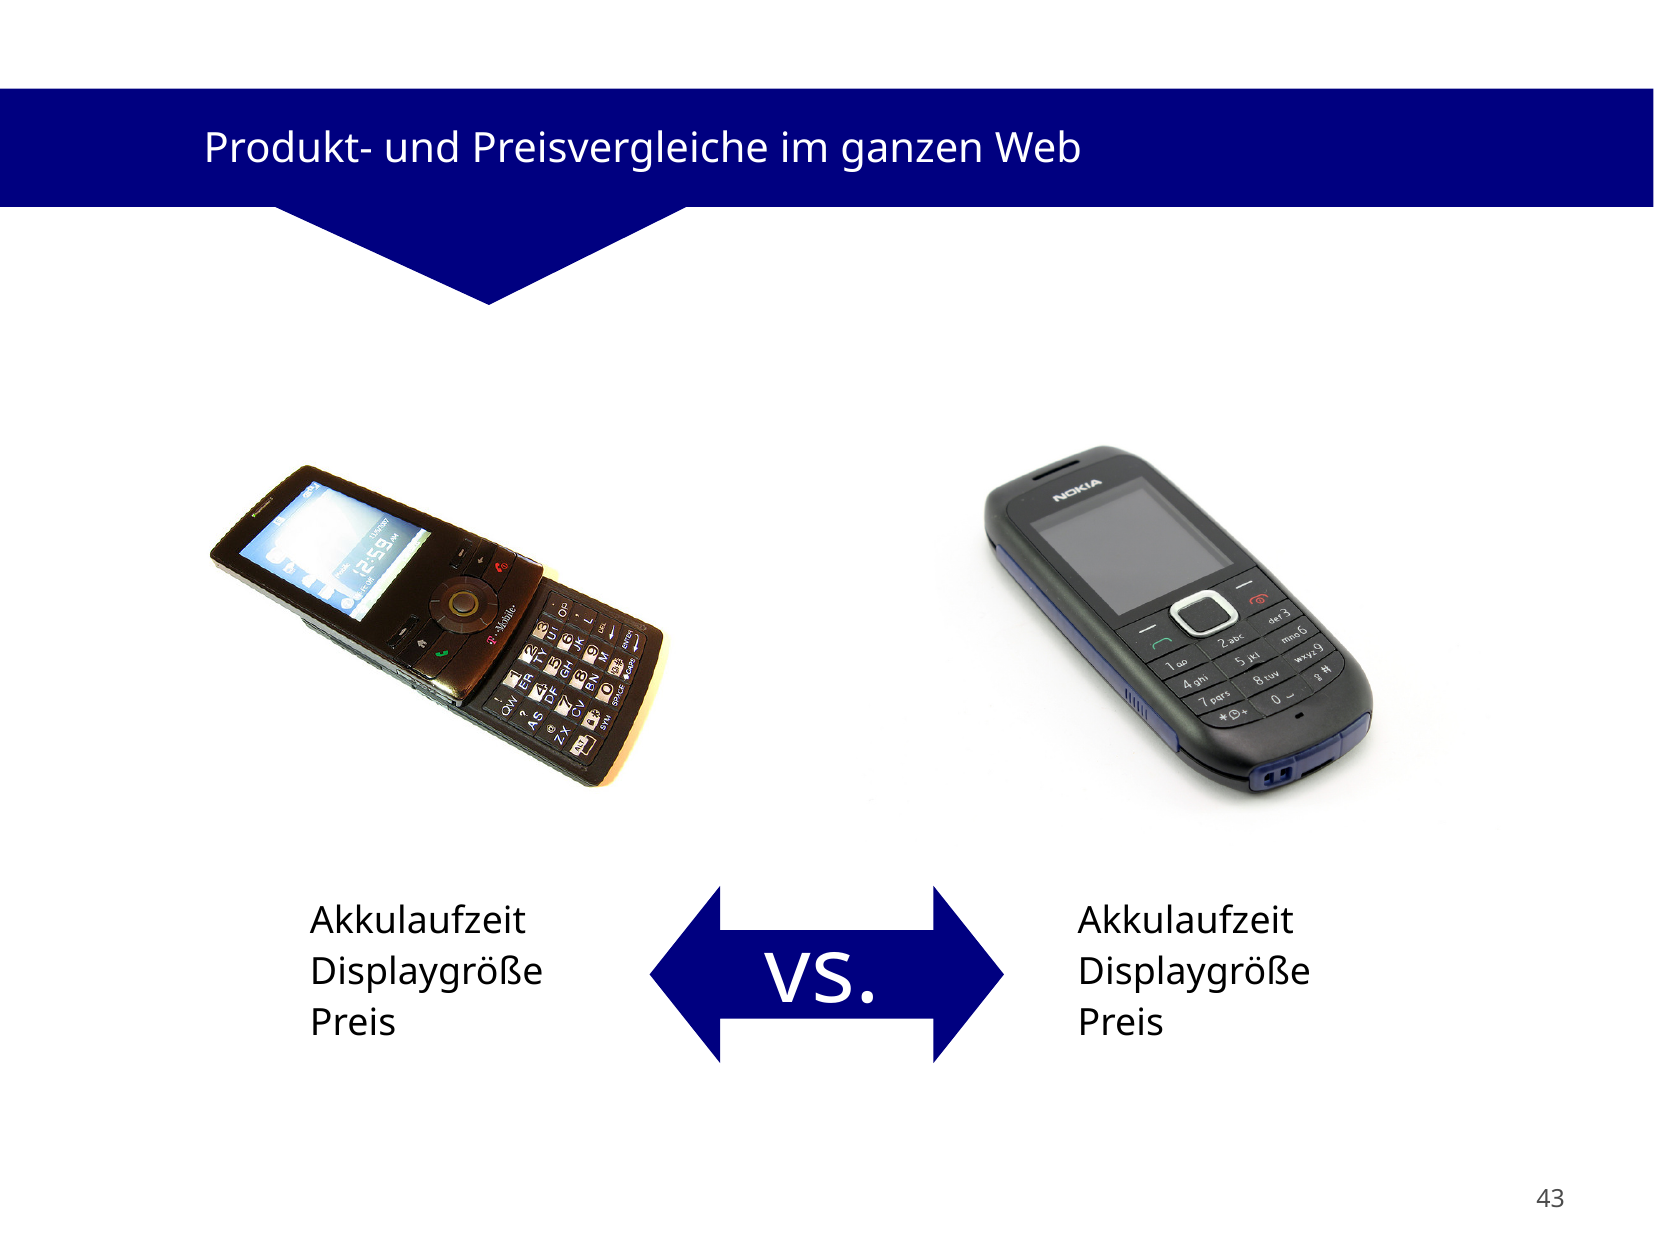

Produkt- und Preisvergleiche im ganzen Web
Akkulaufzeit
Displaygröße
Preis
Akkulaufzeit
Displaygröße
Preis
vs.